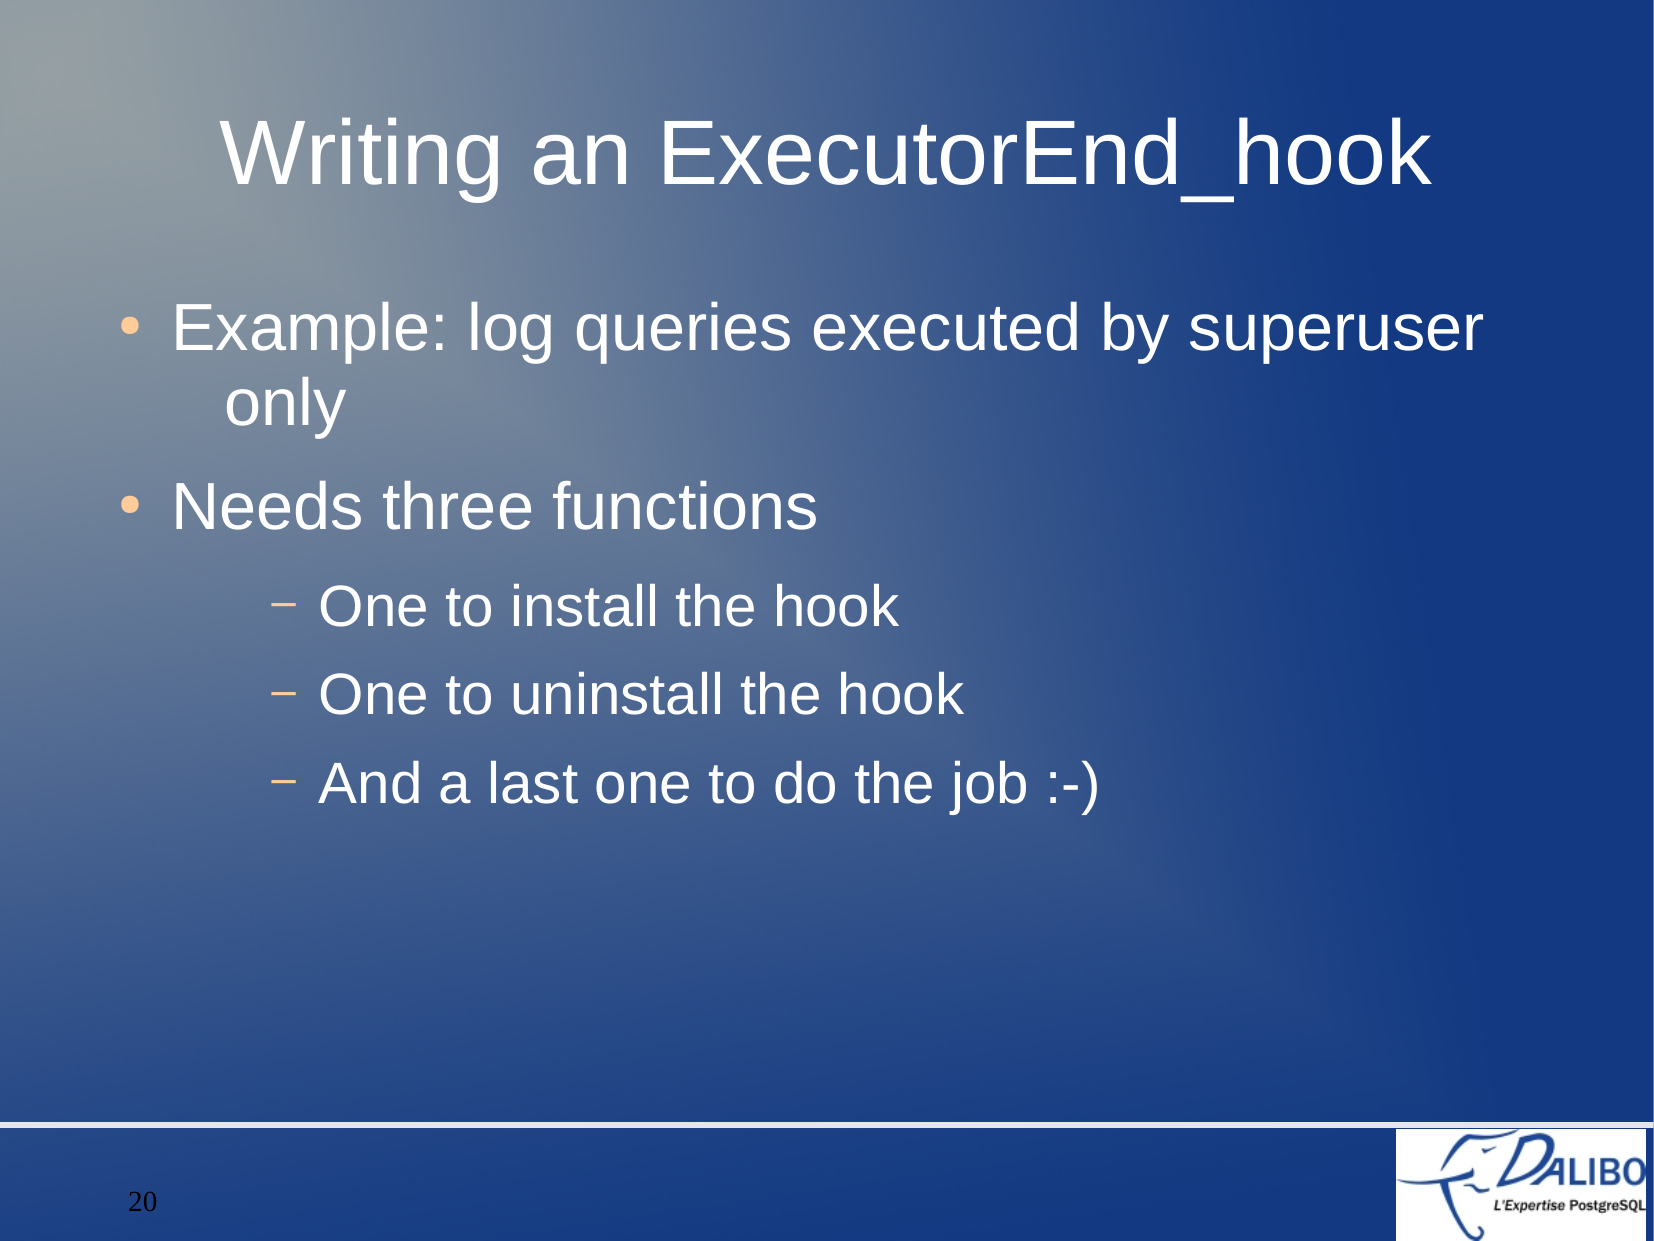

# Writing an ExecutorEnd_hook
Example: log queries executed by superuser only
Needs three functions
One to install the hook
One to uninstall the hook
And a last one to do the job :-)